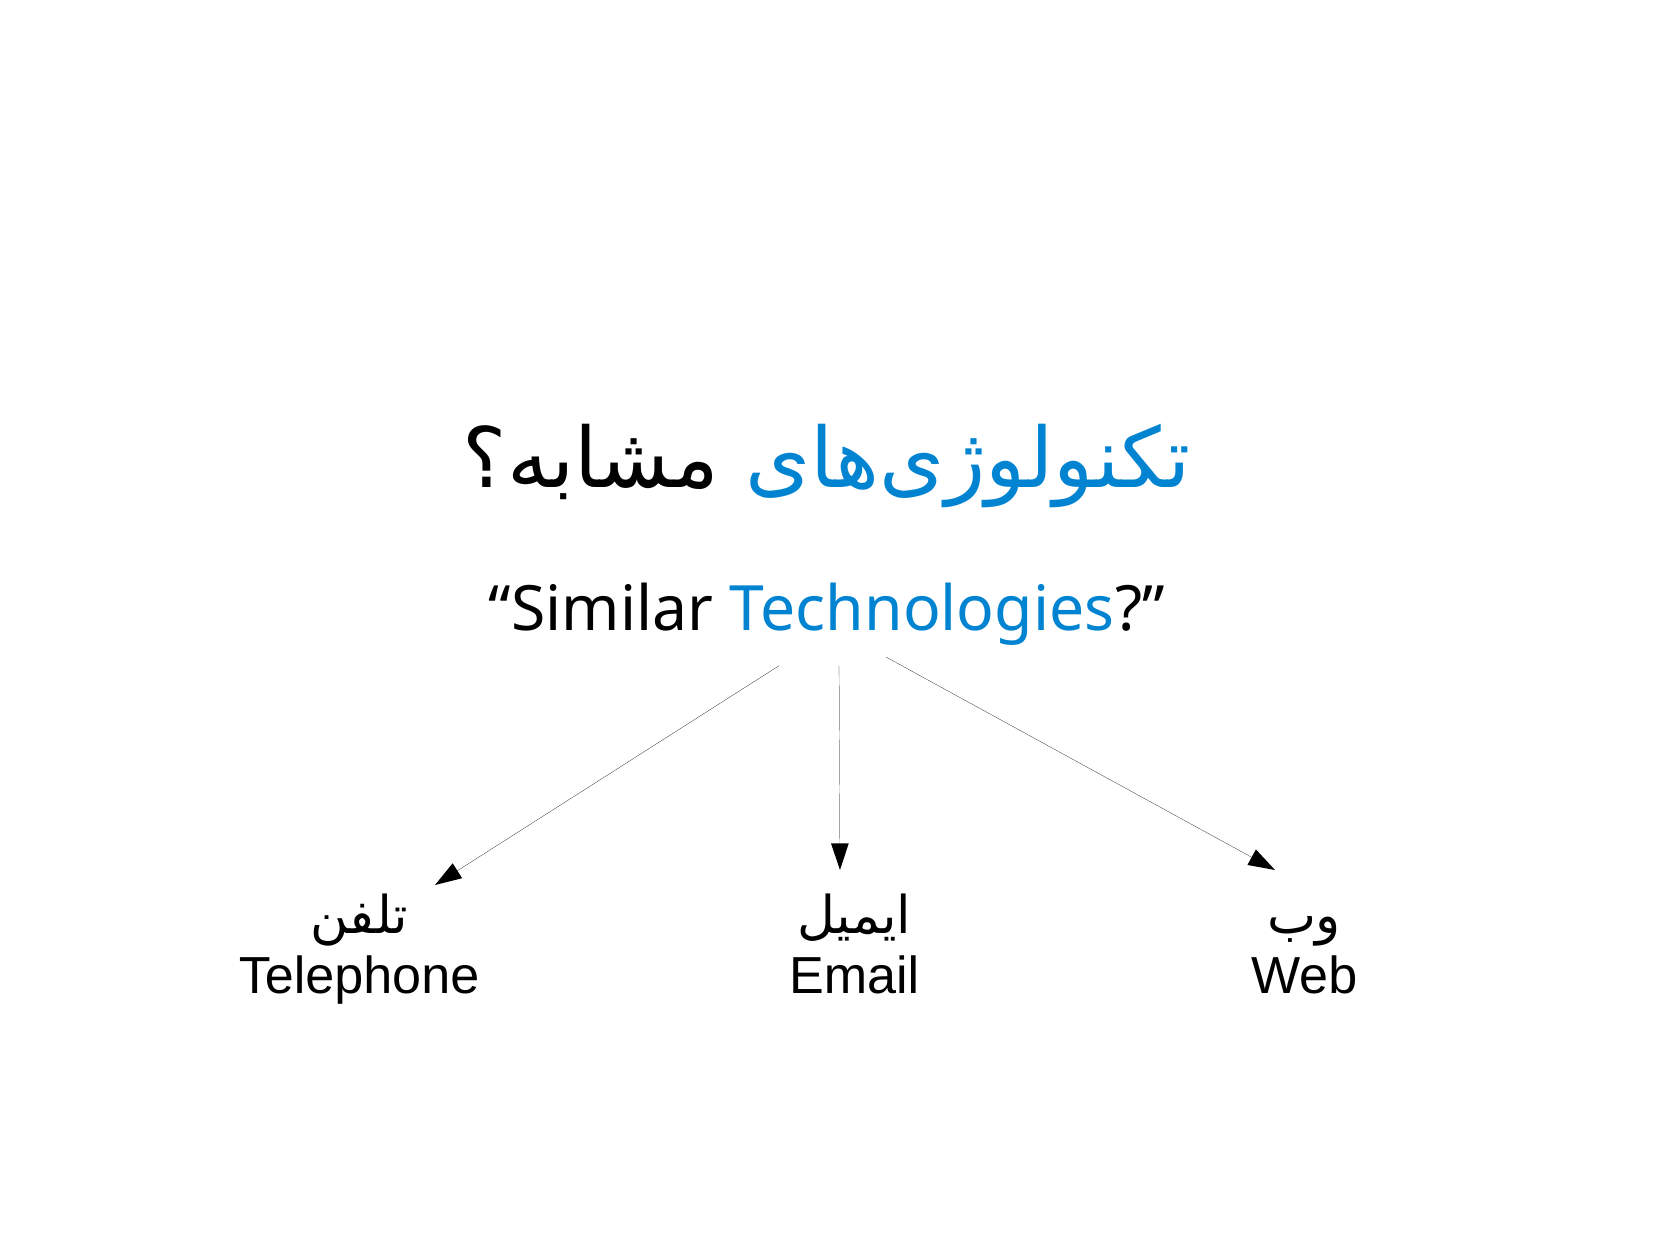

# تکنولوژی‌های مشابه؟
“Similar Technologies?”
تلفن
Telephone
ایمیل
Email
وب
Web